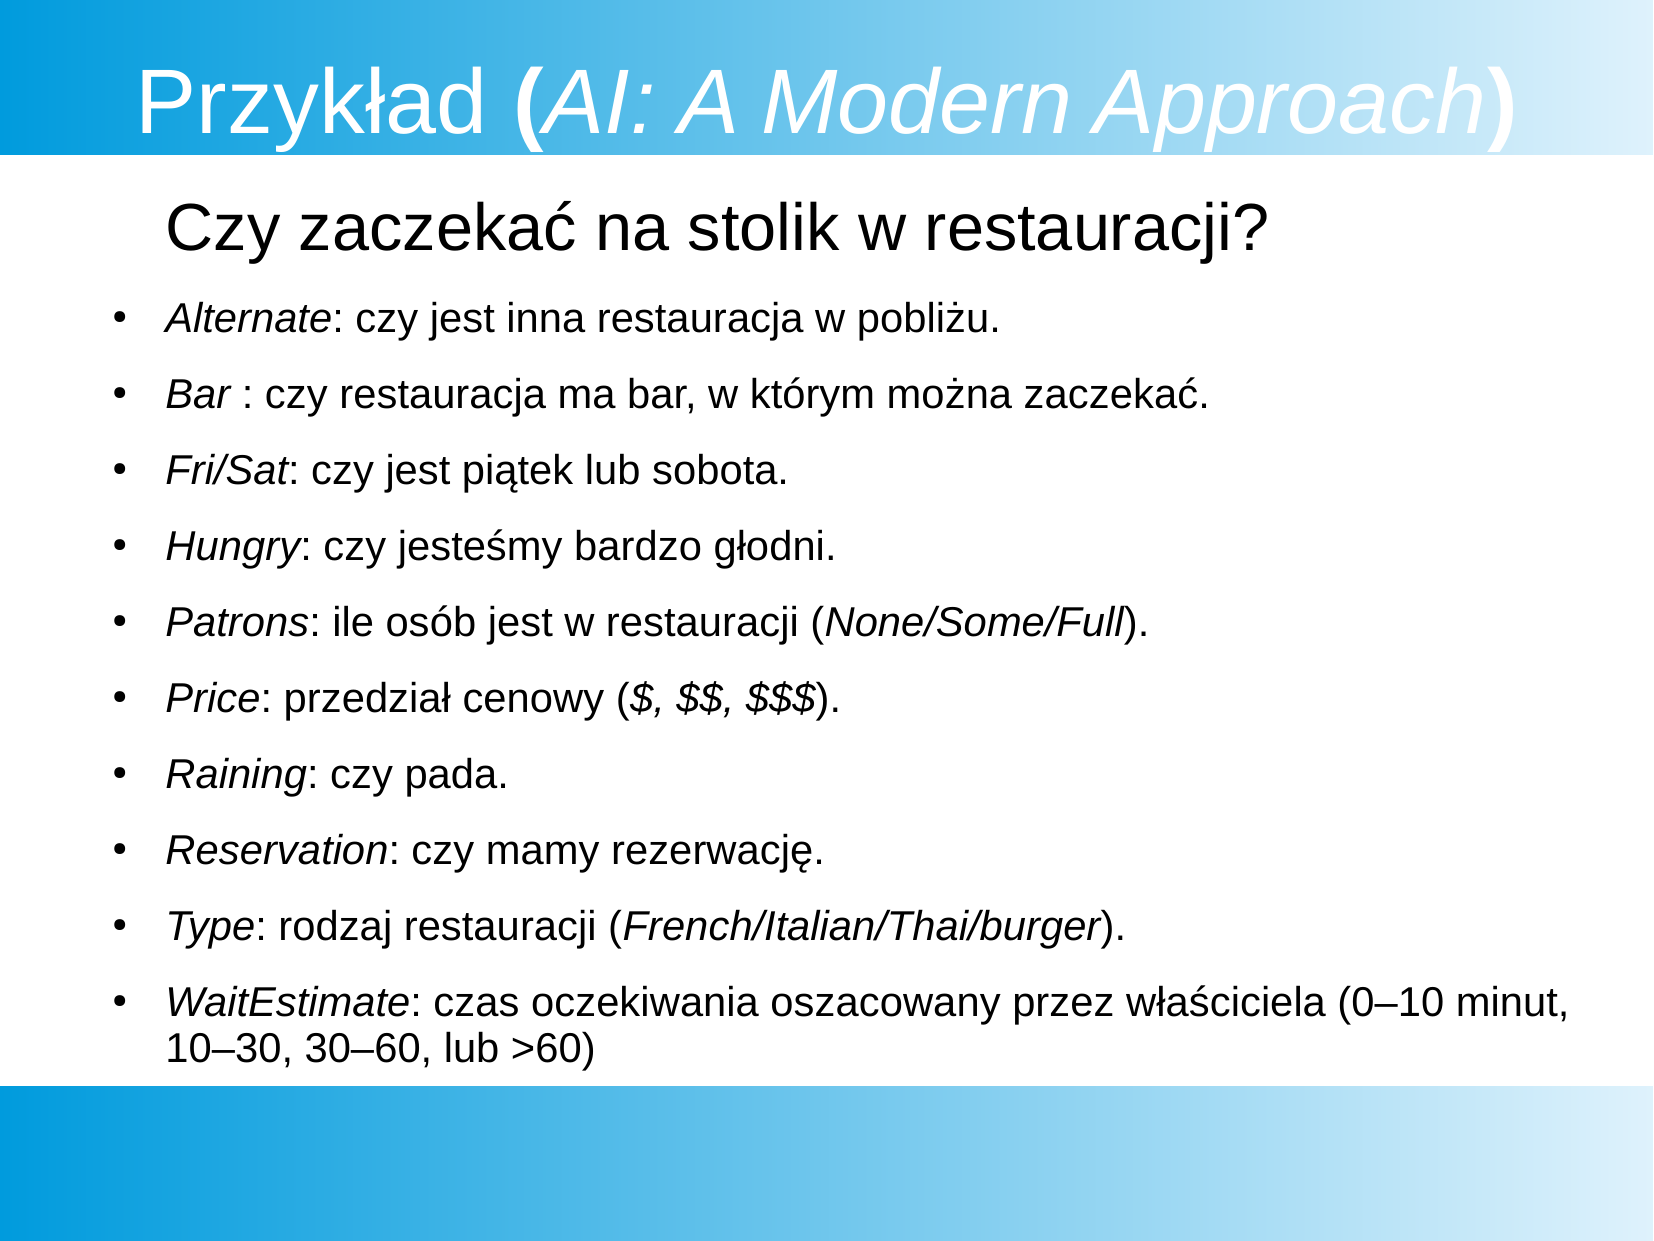

# Przykład (AI: A Modern Approach)
Czy zaczekać na stolik w restauracji?
Alternate: czy jest inna restauracja w pobliżu.
Bar : czy restauracja ma bar, w którym można zaczekać.
Fri/Sat: czy jest piątek lub sobota.
Hungry: czy jesteśmy bardzo głodni.
Patrons: ile osób jest w restauracji (None/Some/Full).
Price: przedział cenowy ($, $$, $$$).
Raining: czy pada.
Reservation: czy mamy rezerwację.
Type: rodzaj restauracji (French/Italian/Thai/burger).
WaitEstimate: czas oczekiwania oszacowany przez właściciela (0–10 minut, 10–30, 30–60, lub >60)